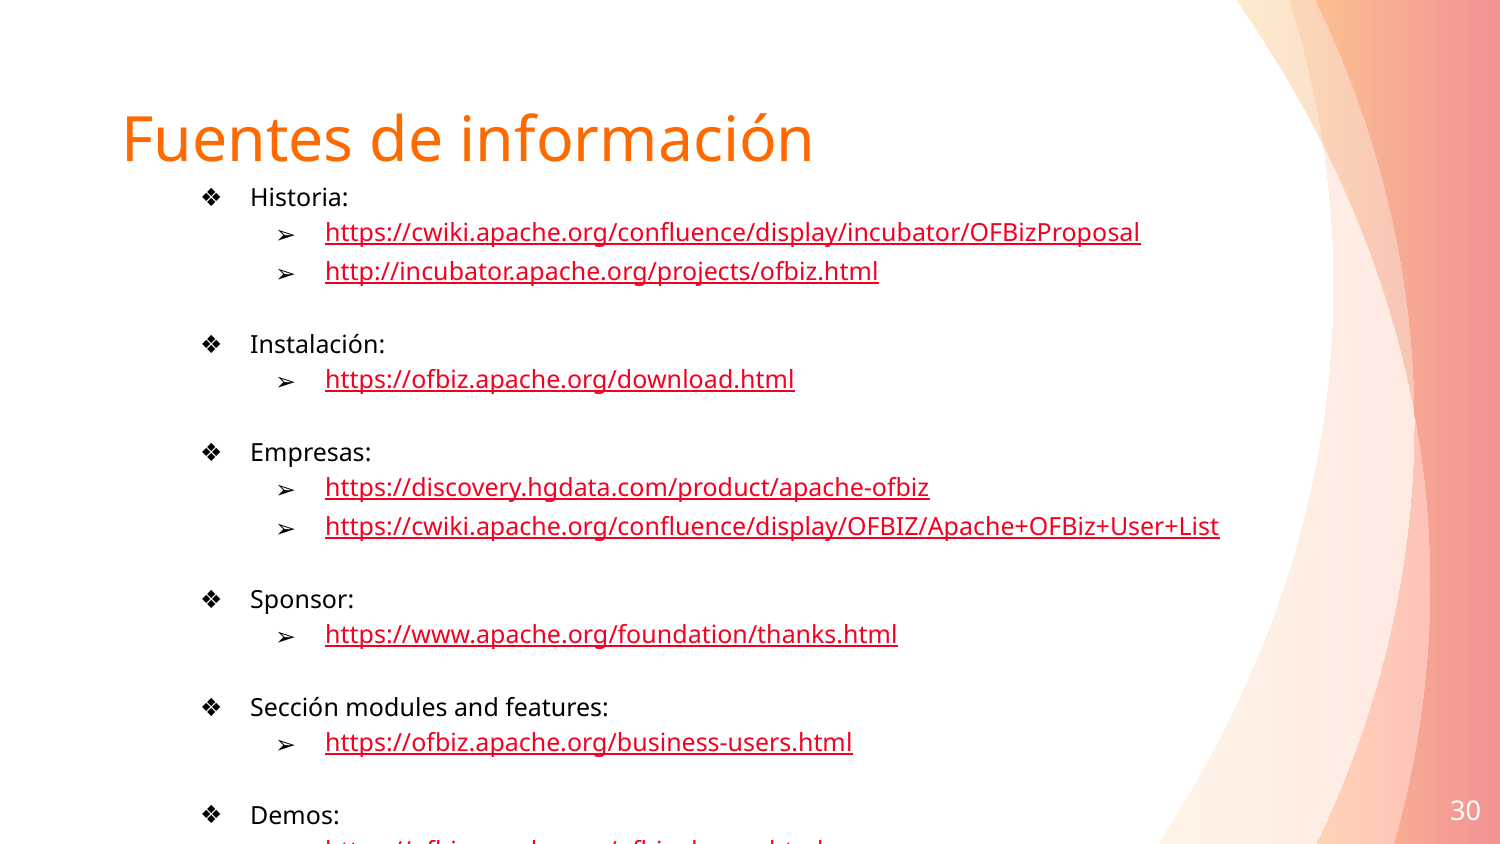

# Fuentes de información
Historia:
https://cwiki.apache.org/confluence/display/incubator/OFBizProposal
http://incubator.apache.org/projects/ofbiz.html
Instalación:
https://ofbiz.apache.org/download.html
Empresas:
https://discovery.hgdata.com/product/apache-ofbiz
https://cwiki.apache.org/confluence/display/OFBIZ/Apache+OFBiz+User+List
Sponsor:
https://www.apache.org/foundation/thanks.html
Sección modules and features:
https://ofbiz.apache.org/business-users.html
Demos:
https://ofbiz.apache.org/ofbiz-demos.html